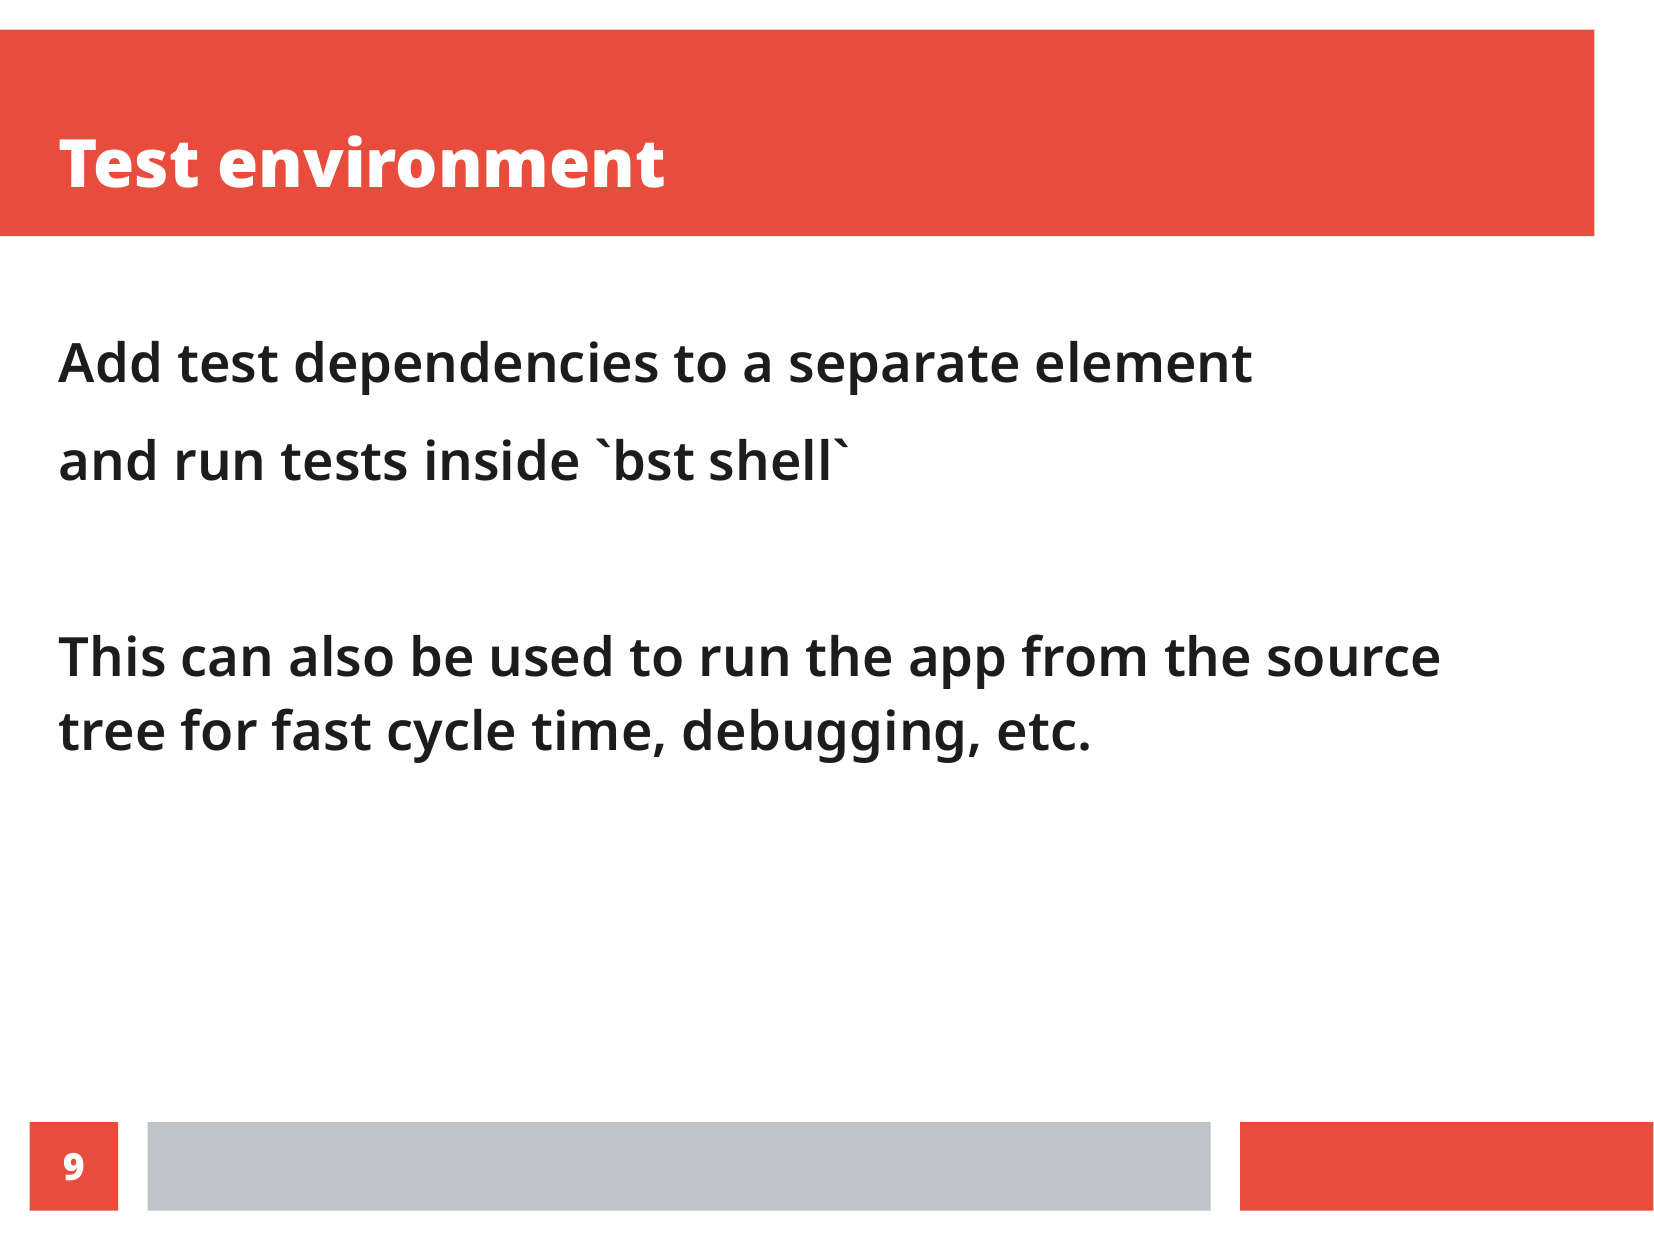

# Test environment
Add test dependencies to a separate element
and run tests inside `bst shell`
This can also be used to run the app from the source tree for fast cycle time, debugging, etc.
9